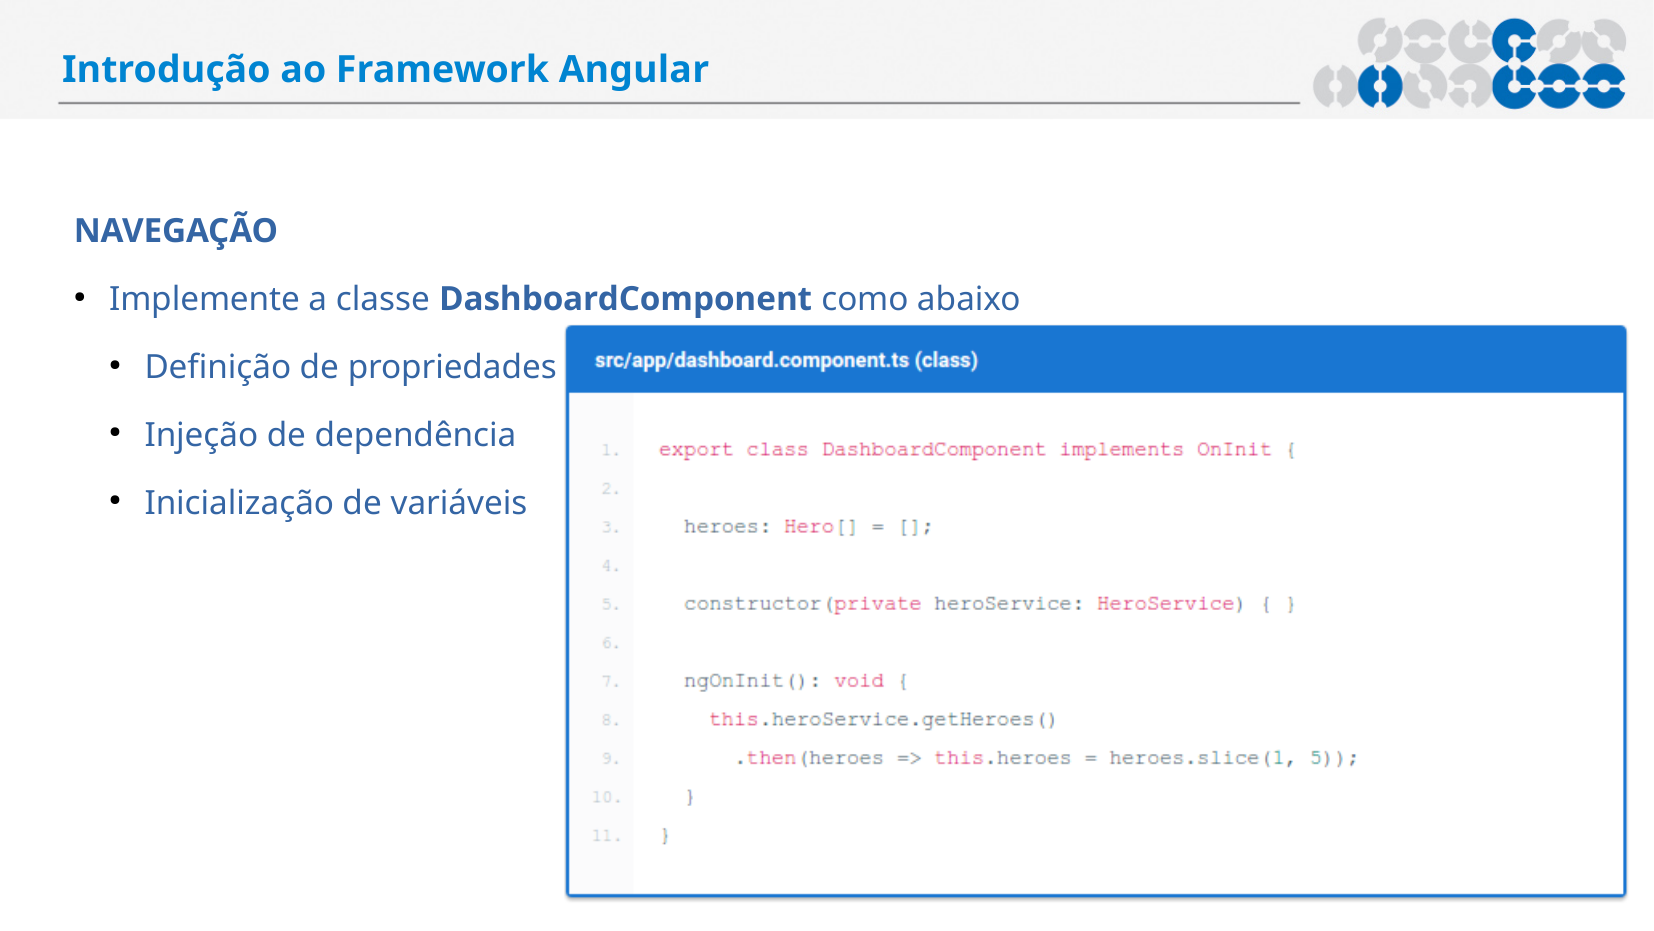

Introdução ao Framework Angular
NAVEGAÇÃO
Implemente a classe DashboardComponent como abaixo
Definição de propriedades
Injeção de dependência
Inicialização de variáveis